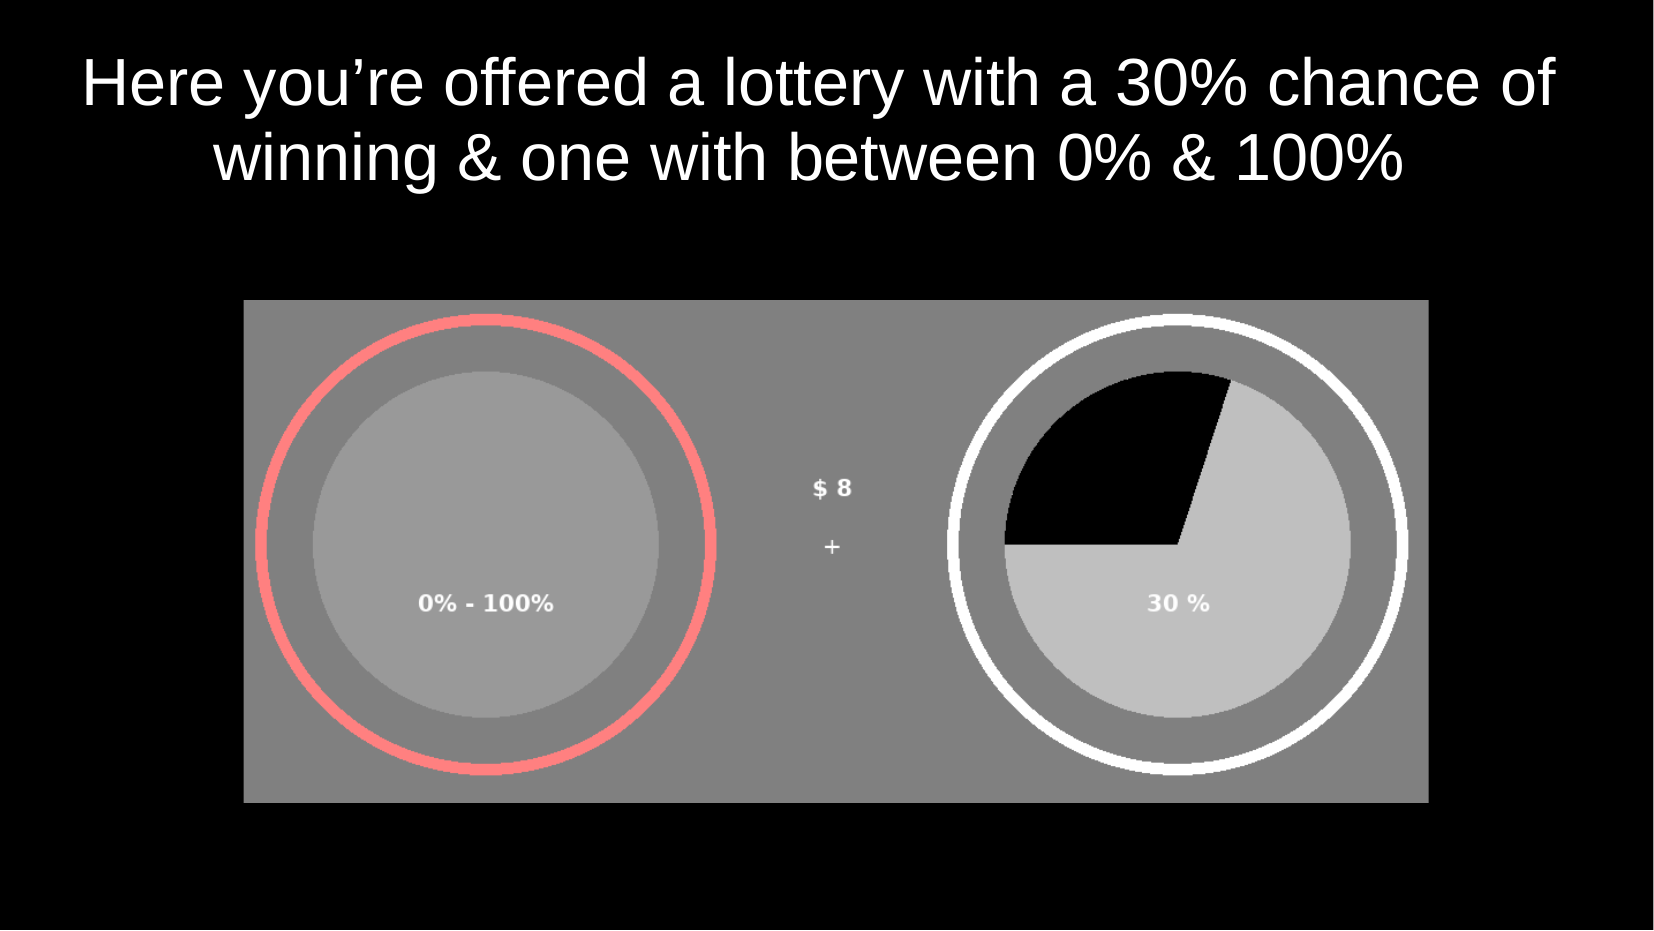

# Here you’re offered a lottery with a 30% chance of winning & one with between 0% & 100%